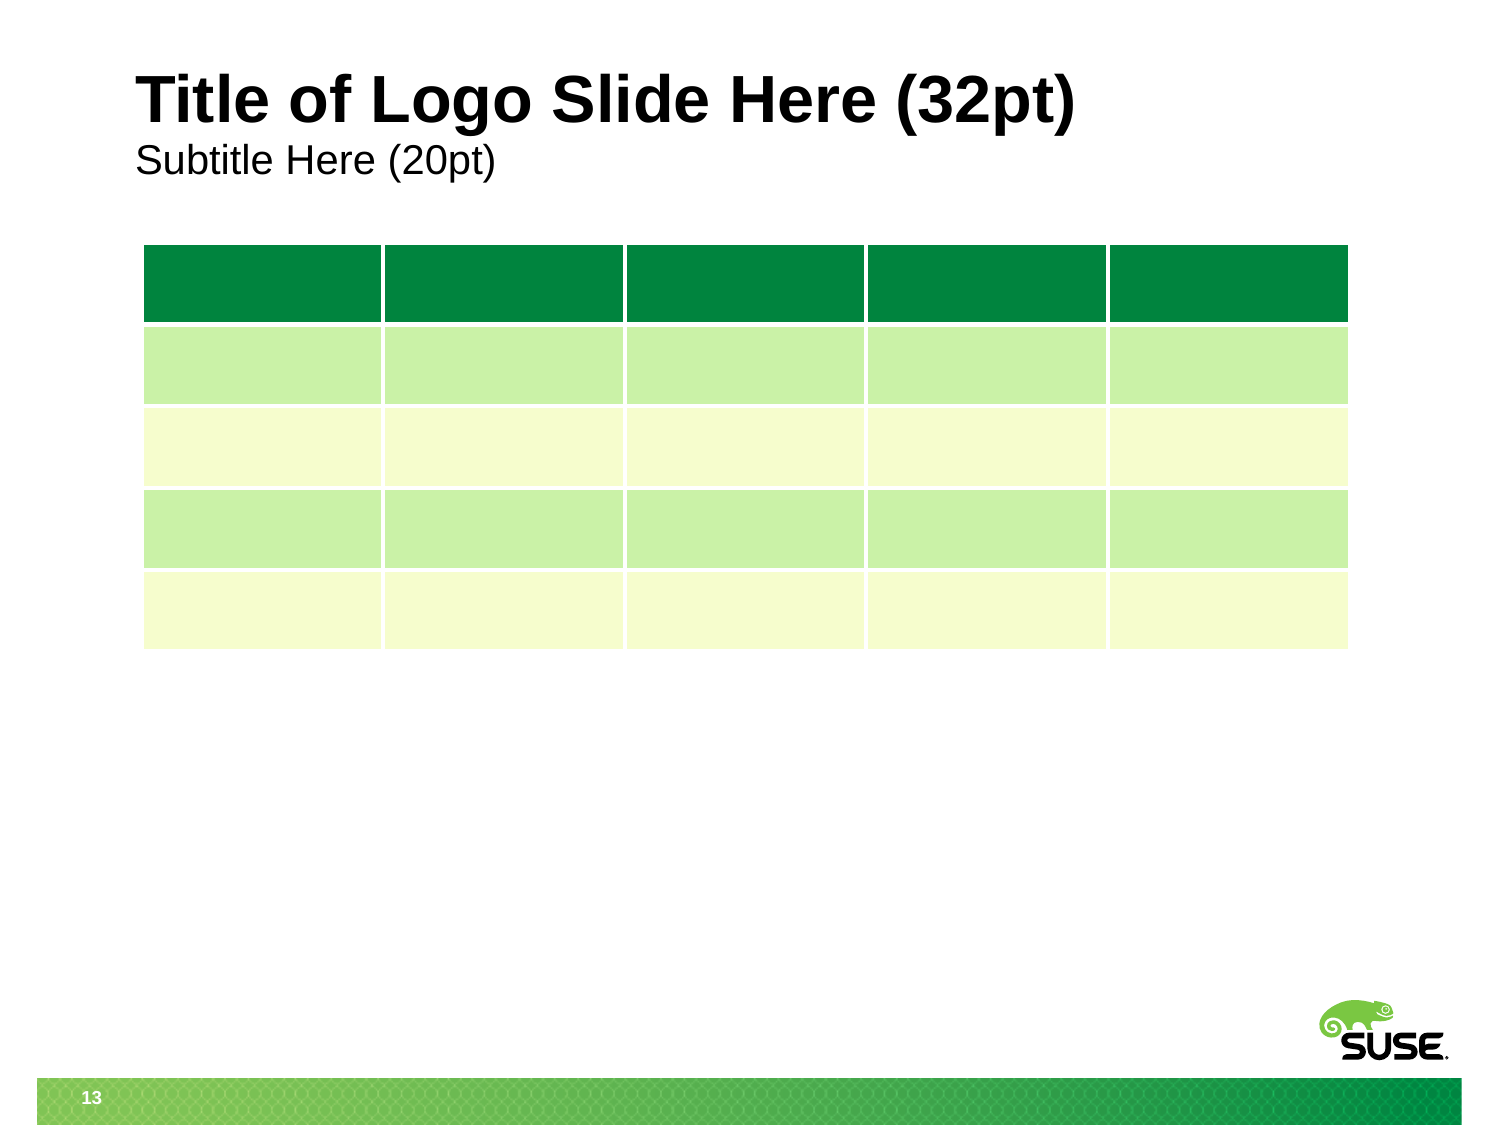

# Title of Logo Slide Here (32pt) Subtitle Here (20pt)
| | | | | |
| --- | --- | --- | --- | --- |
| | | | | |
| | | | | |
| | | | | |
| | | | | |